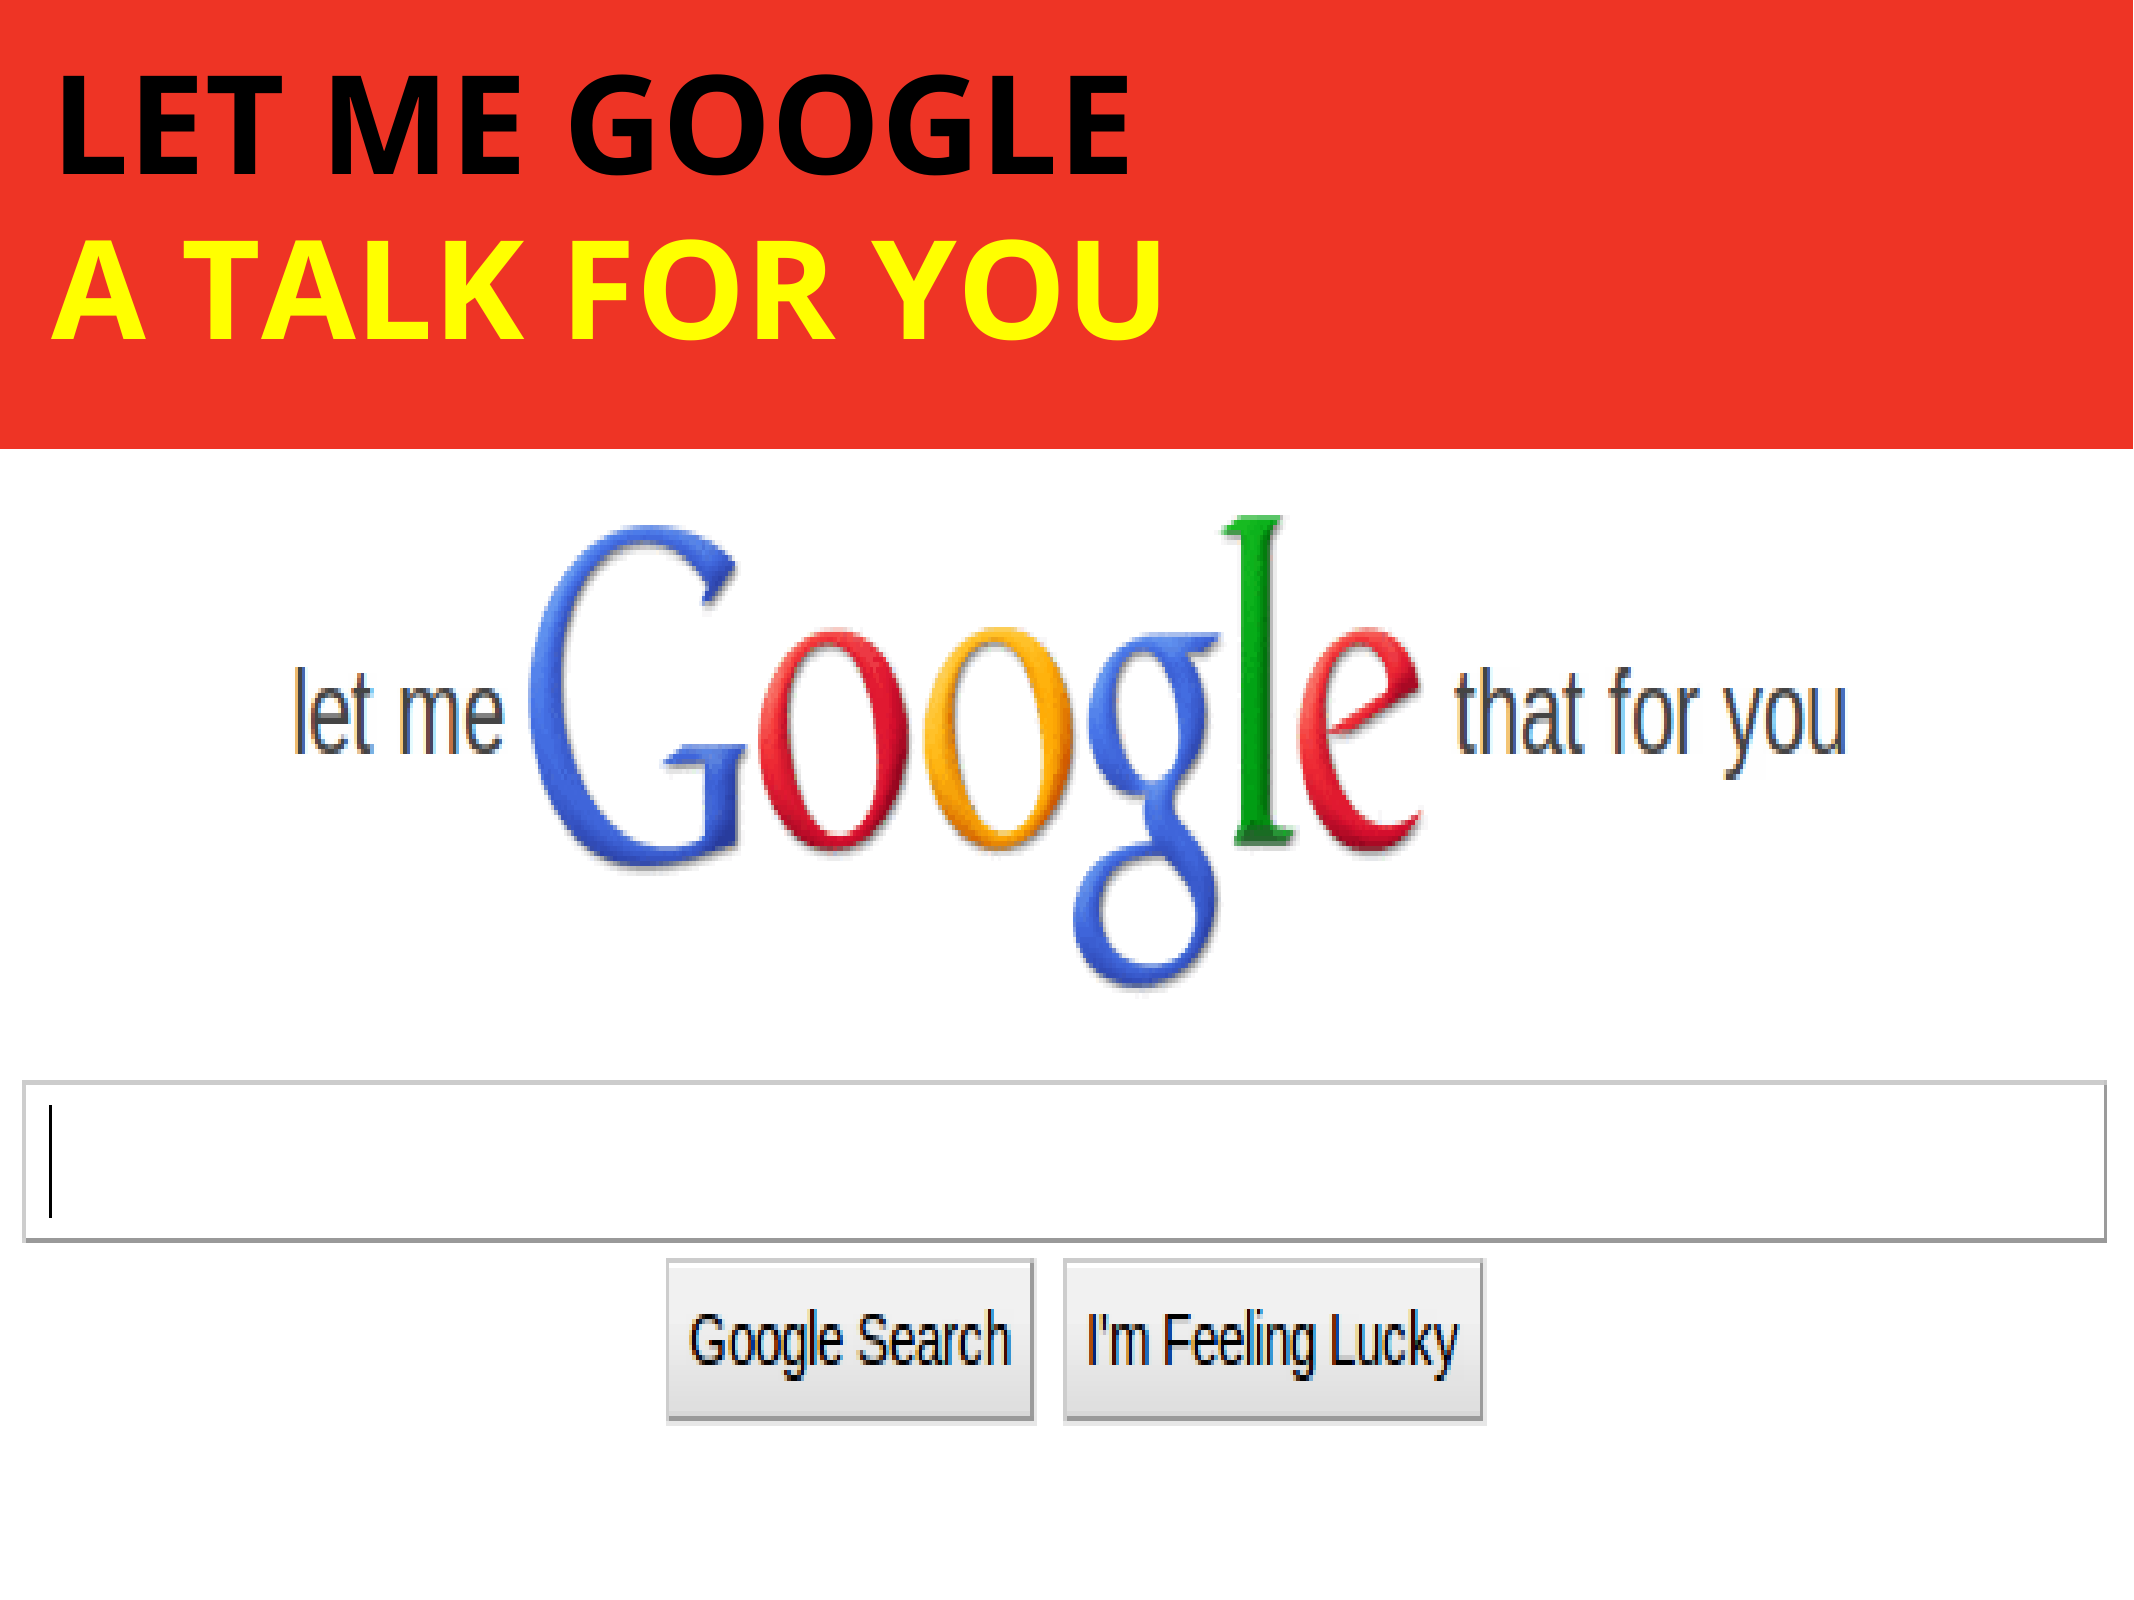

LET ME GOOGLE
A TALK FOR YOU